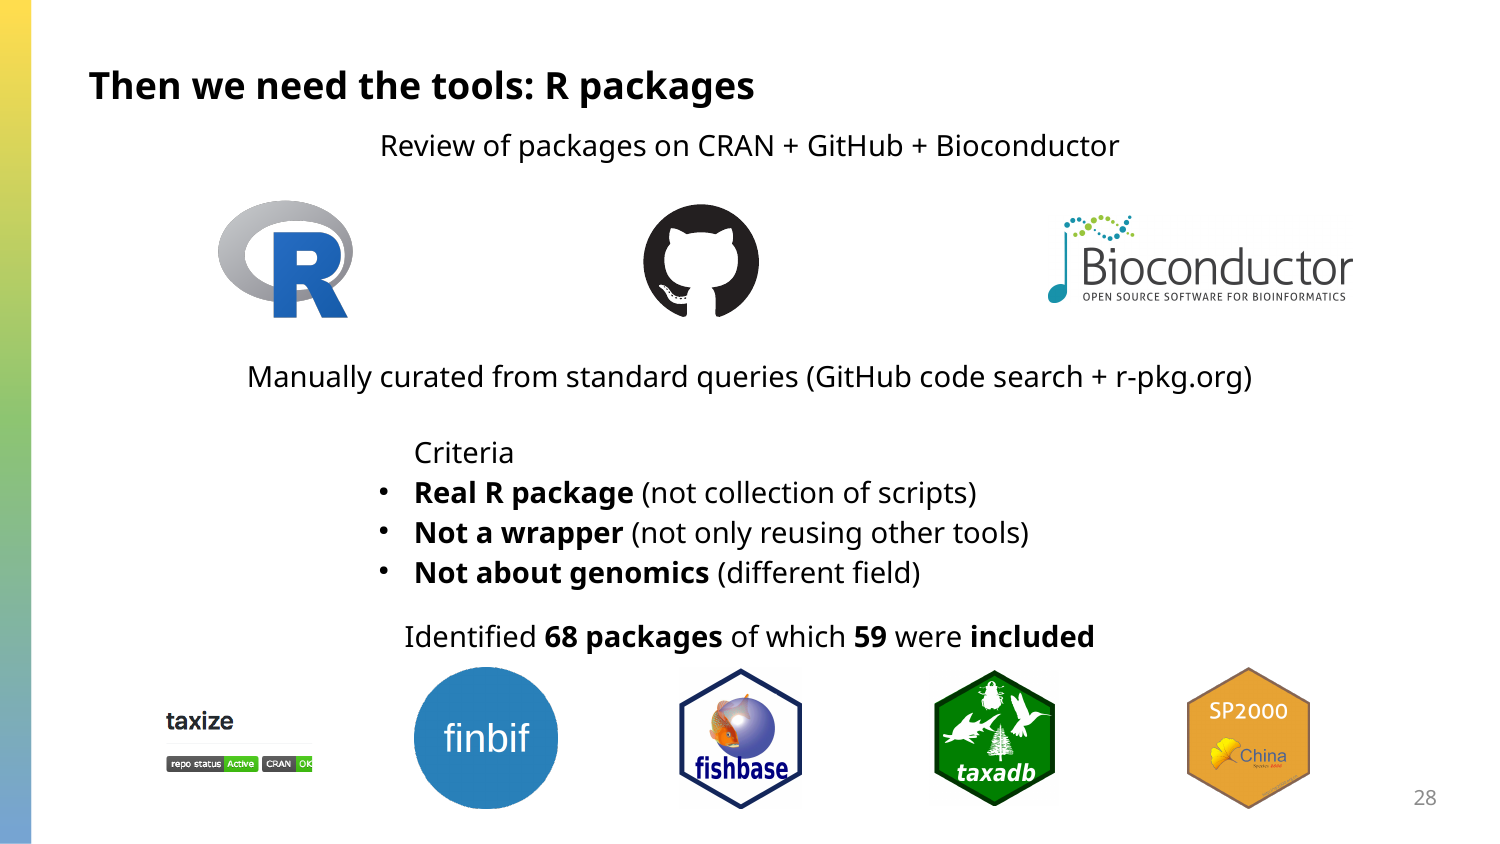

# Then we need the tools: R packages
Review of packages on CRAN + GitHub + Bioconductor
Manually curated from standard queries (GitHub code search + r-pkg.org)
Criteria
Real R package (not collection of scripts)
Not a wrapper (not only reusing other tools)
Not about genomics (different field)
Identified 68 packages of which 59 were included
28